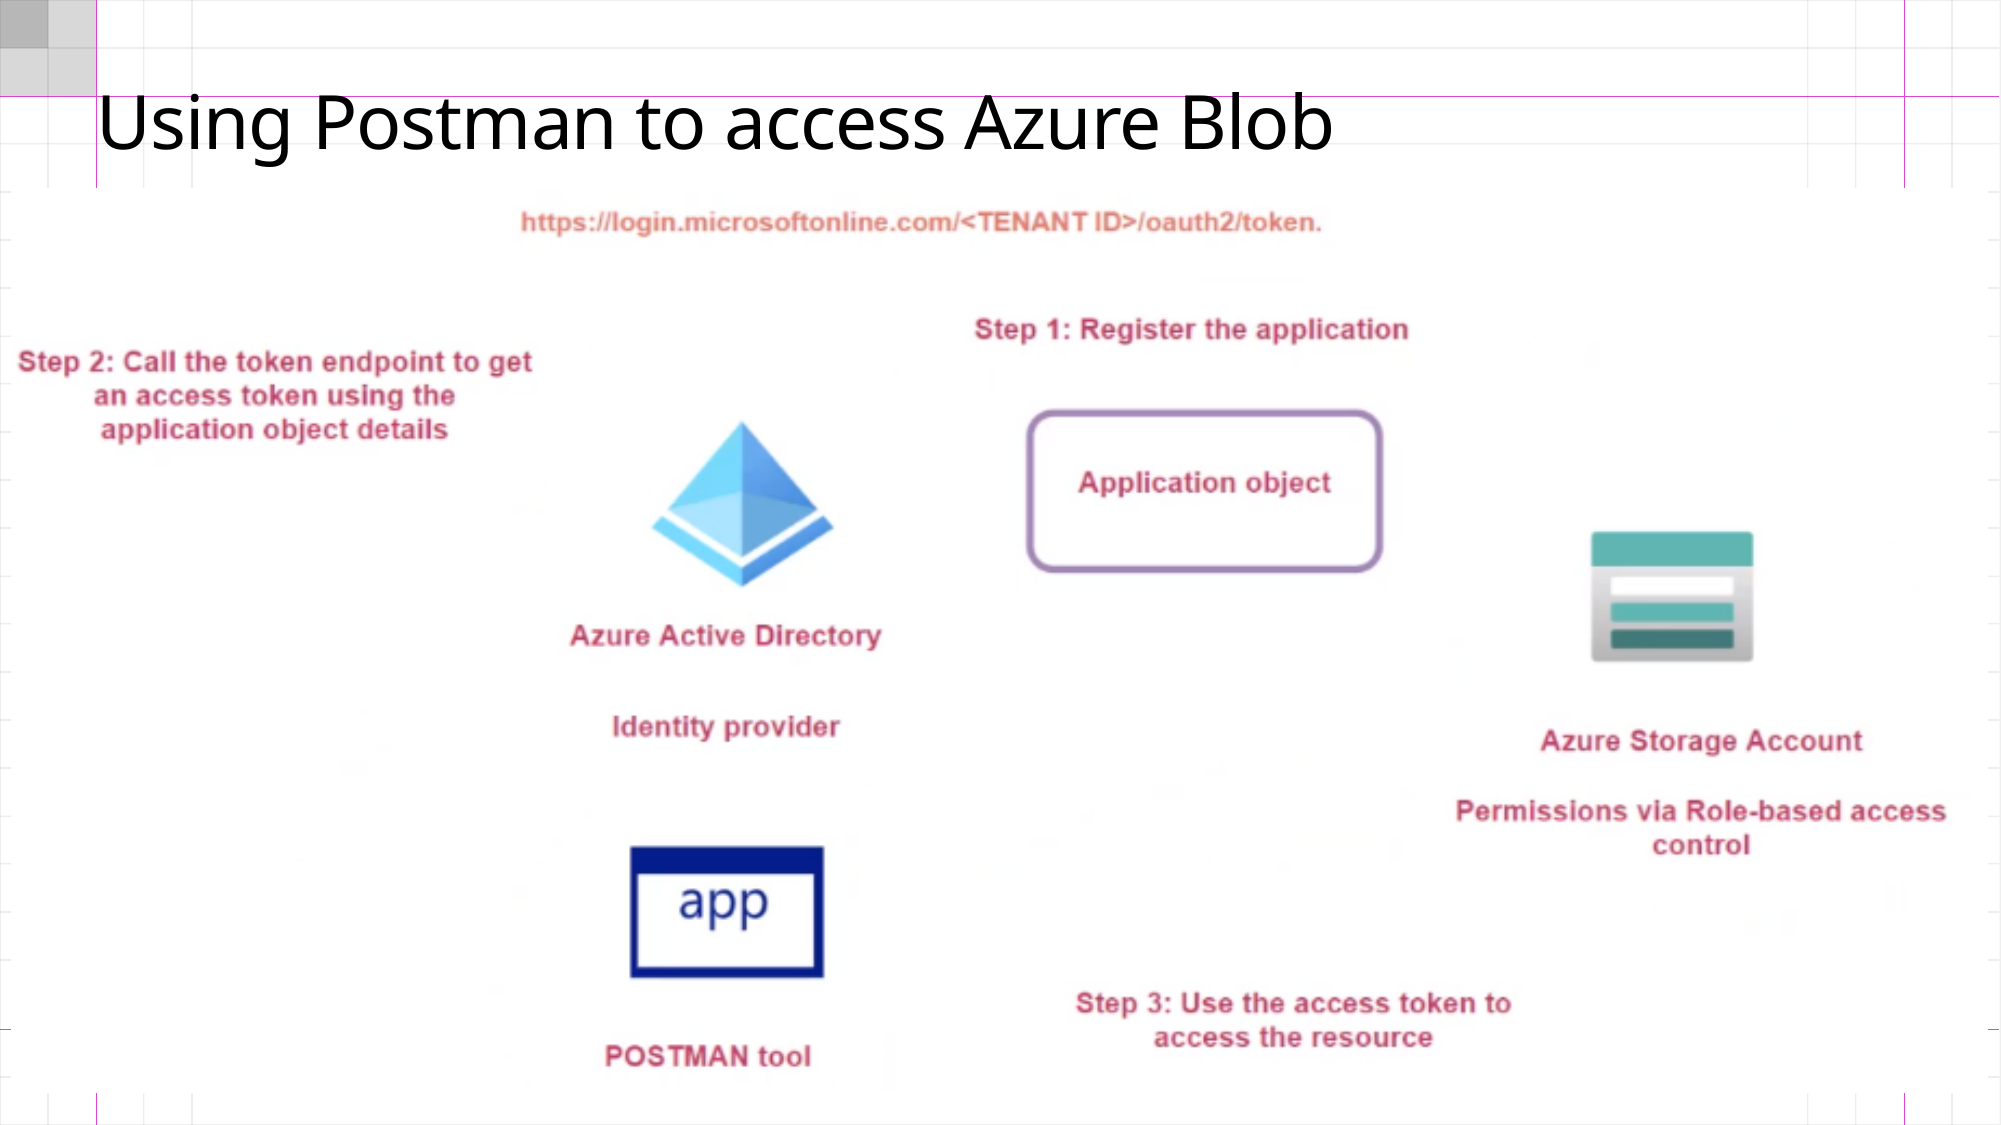

# Using Postman to access Azure Blob